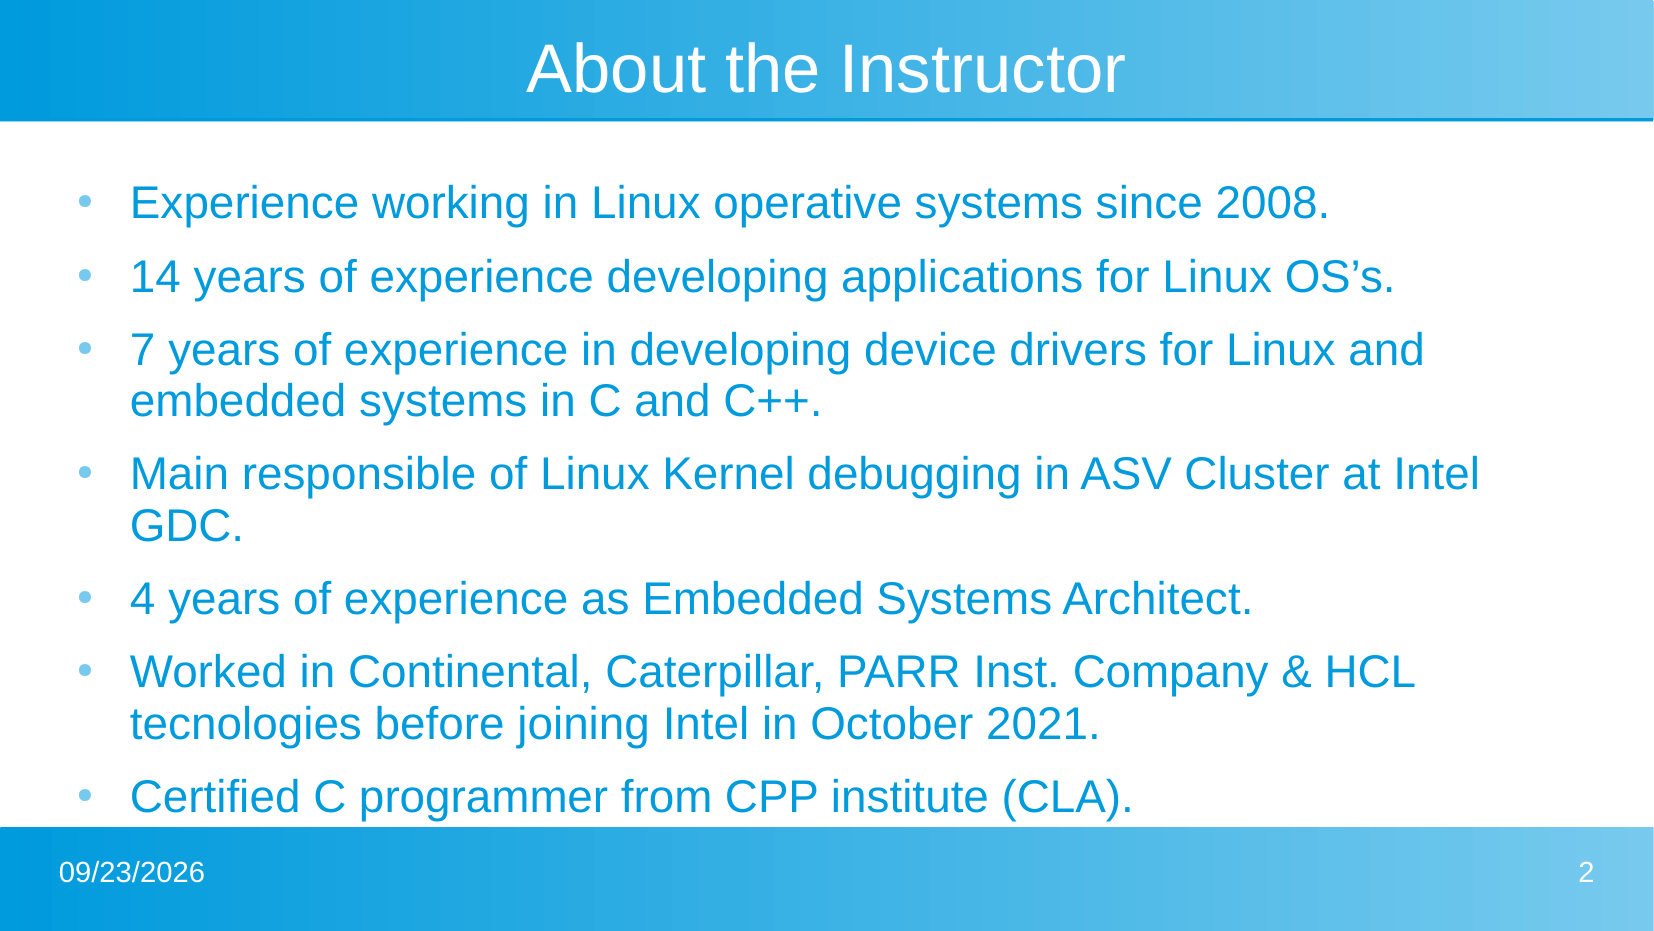

# About the Instructor
Experience working in Linux operative systems since 2008.
14 years of experience developing applications for Linux OS’s.
7 years of experience in developing device drivers for Linux and embedded systems in C and C++.
Main responsible of Linux Kernel debugging in ASV Cluster at Intel GDC.
4 years of experience as Embedded Systems Architect.
Worked in Continental, Caterpillar, PARR Inst. Company & HCL tecnologies before joining Intel in October 2021.
Certified C programmer from CPP institute (CLA).
2